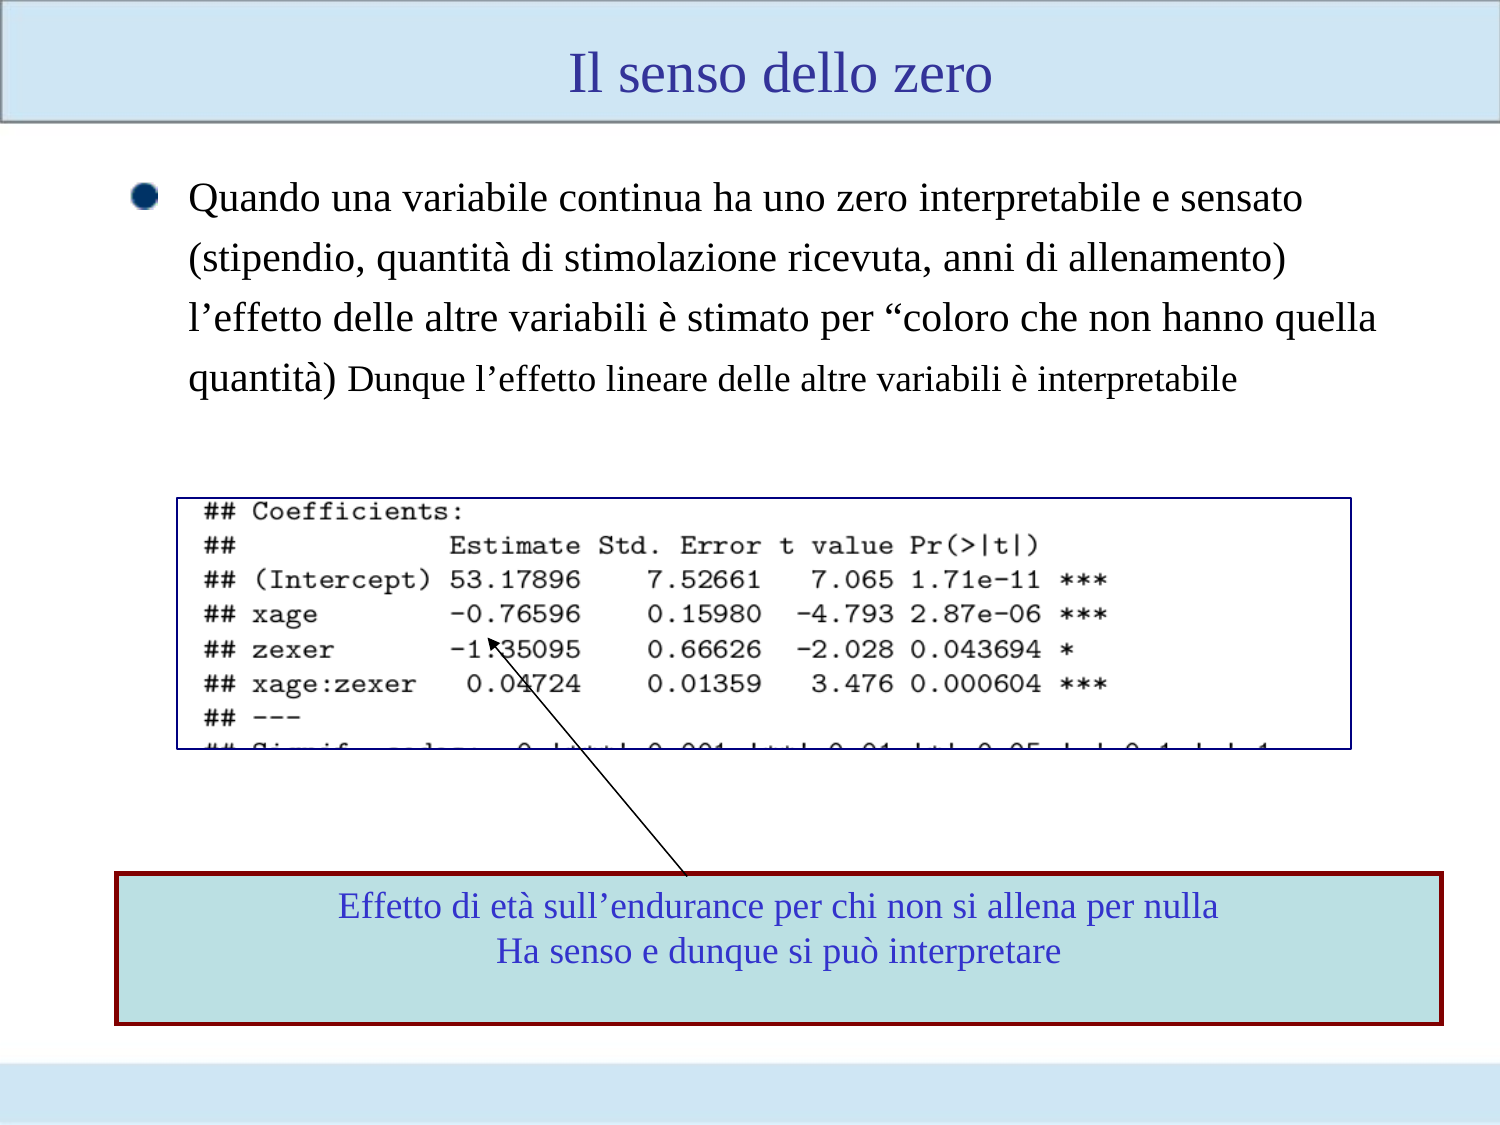

# Il senso dello zero
Quando una variabile continua ha uno zero interpretabile e sensato (stipendio, quantità di stimolazione ricevuta, anni di allenamento) l’effetto delle altre variabili è stimato per “coloro che non hanno quella quantità) Dunque l’effetto lineare delle altre variabili è interpretabile
Effetto di età sull’endurance per chi non si allena per nulla
Ha senso e dunque si può interpretare